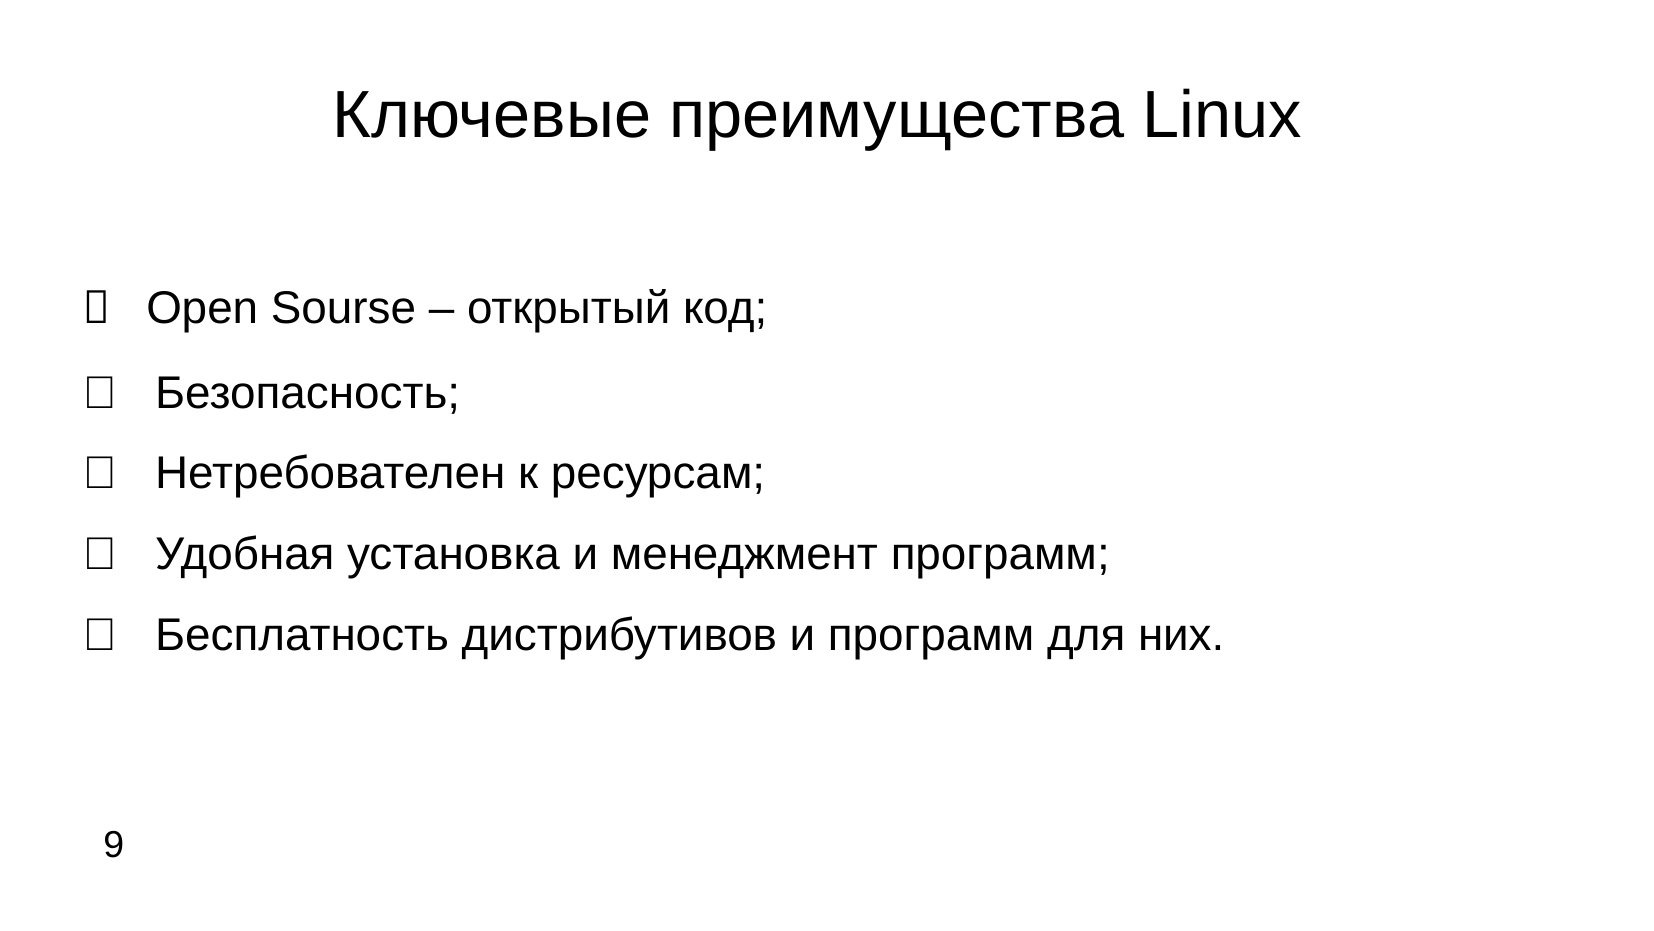

# Ключевые преимущества Linux
✅ Open Sourse – открытый код;
✅ Безопасность;
✅ Нетребователен к ресурсам;
✅ Удобная установка и менеджмент программ;
✅ Бесплатность дистрибутивов и программ для них.